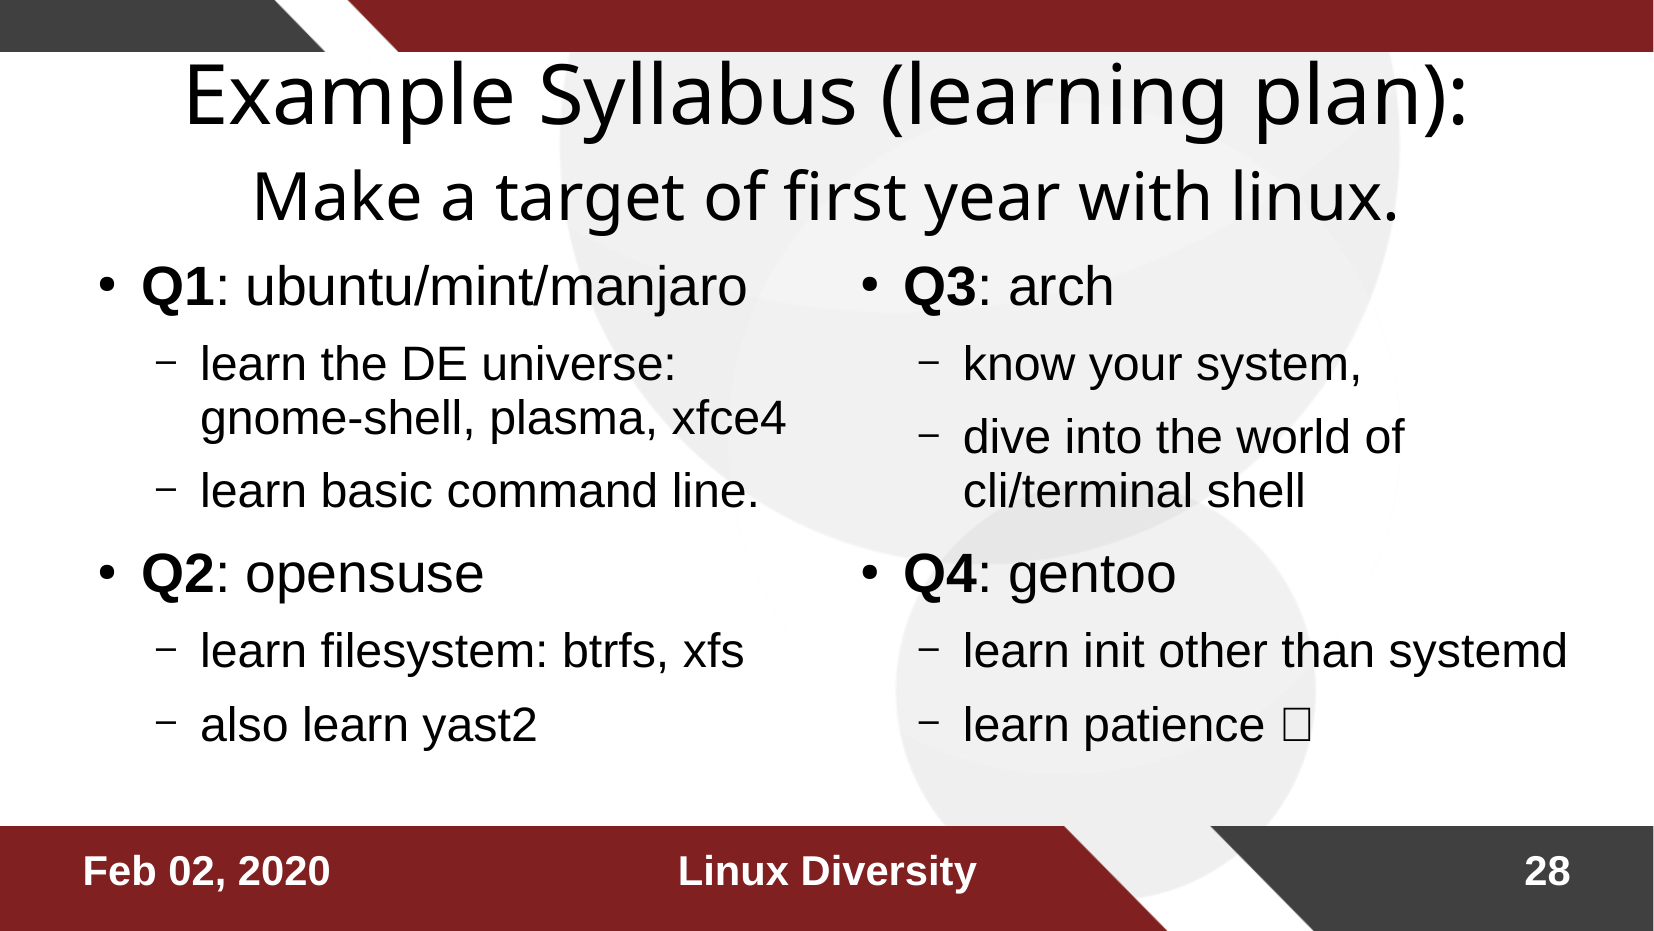

# Example Syllabus (learning plan): Make a target of first year with linux.
Q1: ubuntu/mint/manjaro
learn the DE universe: gnome-shell, plasma, xfce4
learn basic command line.
Q2: opensuse
learn filesystem: btrfs, xfs
also learn yast2
Q3: arch
know your system,
dive into the world of cli/terminal shell
Q4: gentoo
learn init other than systemd
learn patience 🙈
Feb 02, 2020
Linux Diversity
28